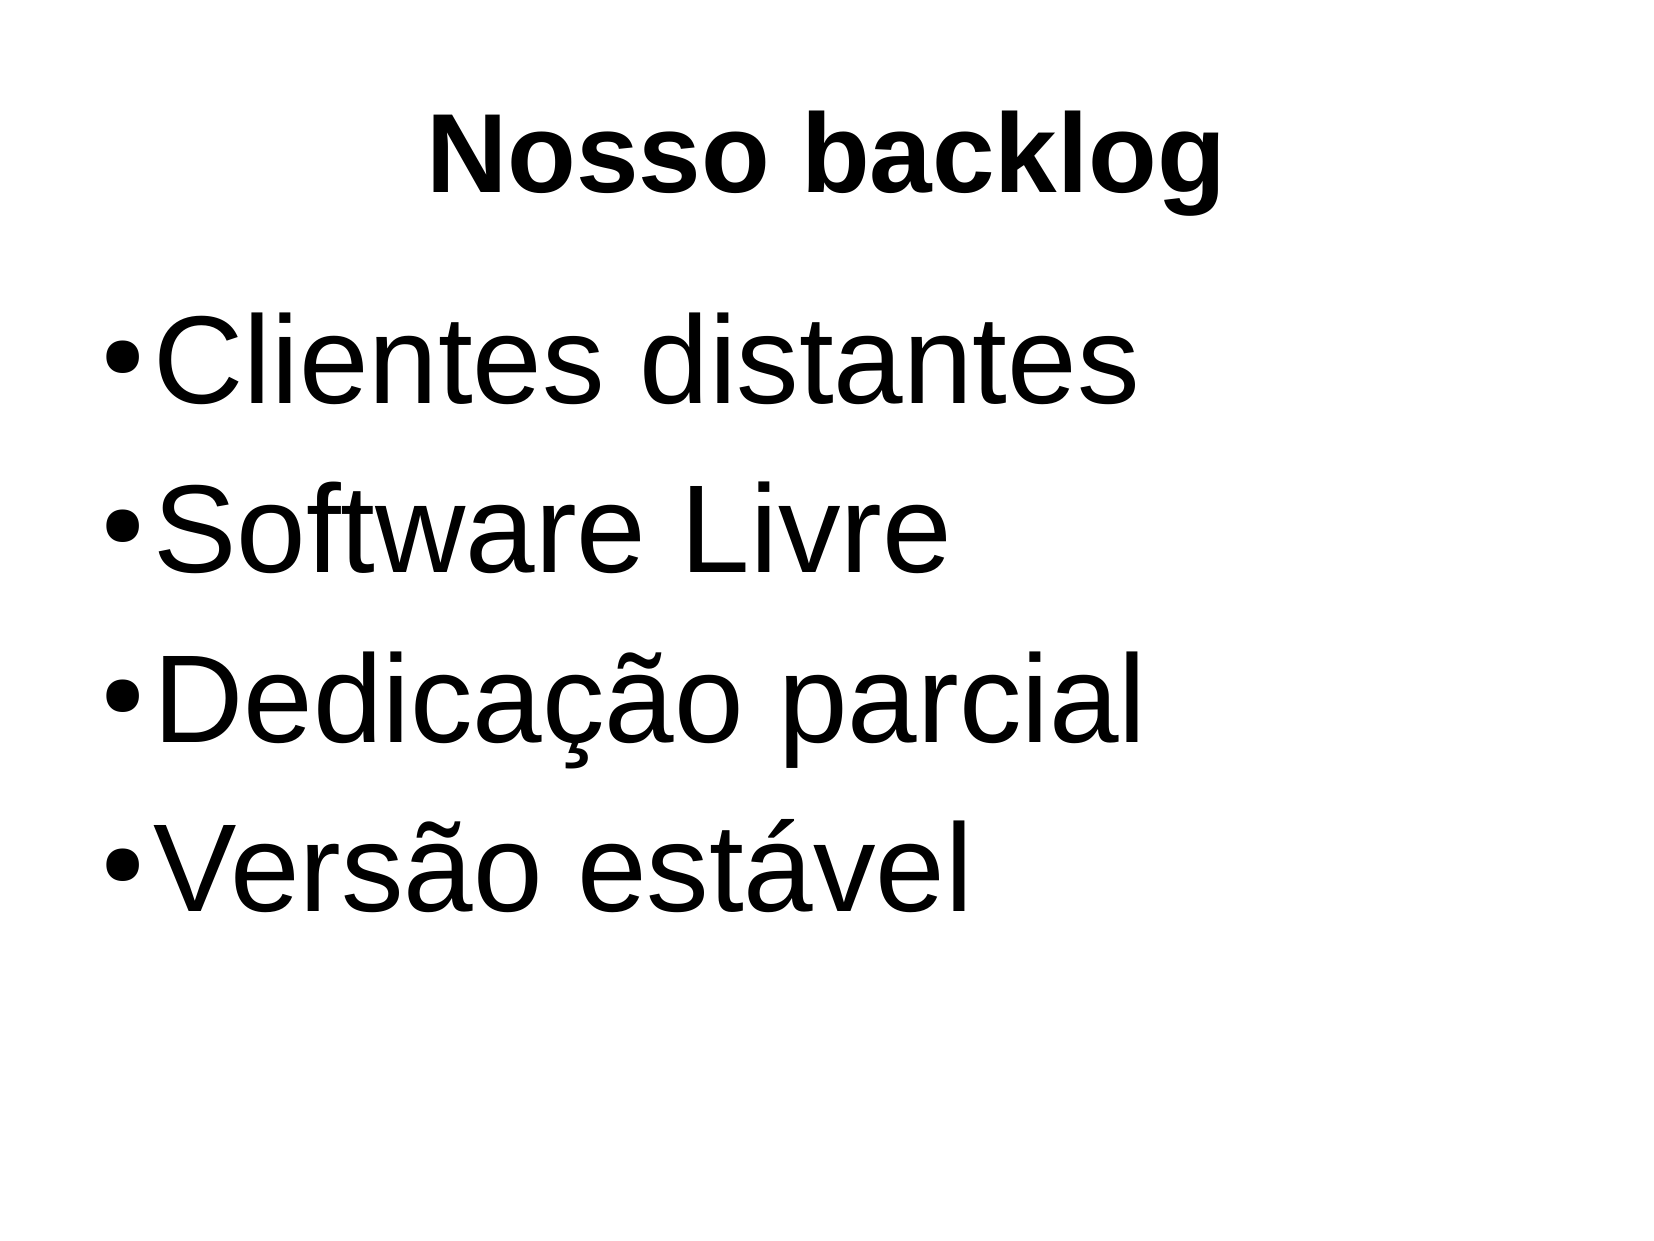

# Nosso backlog
Clientes distantes
Software Livre
Dedicação parcial
Versão estável